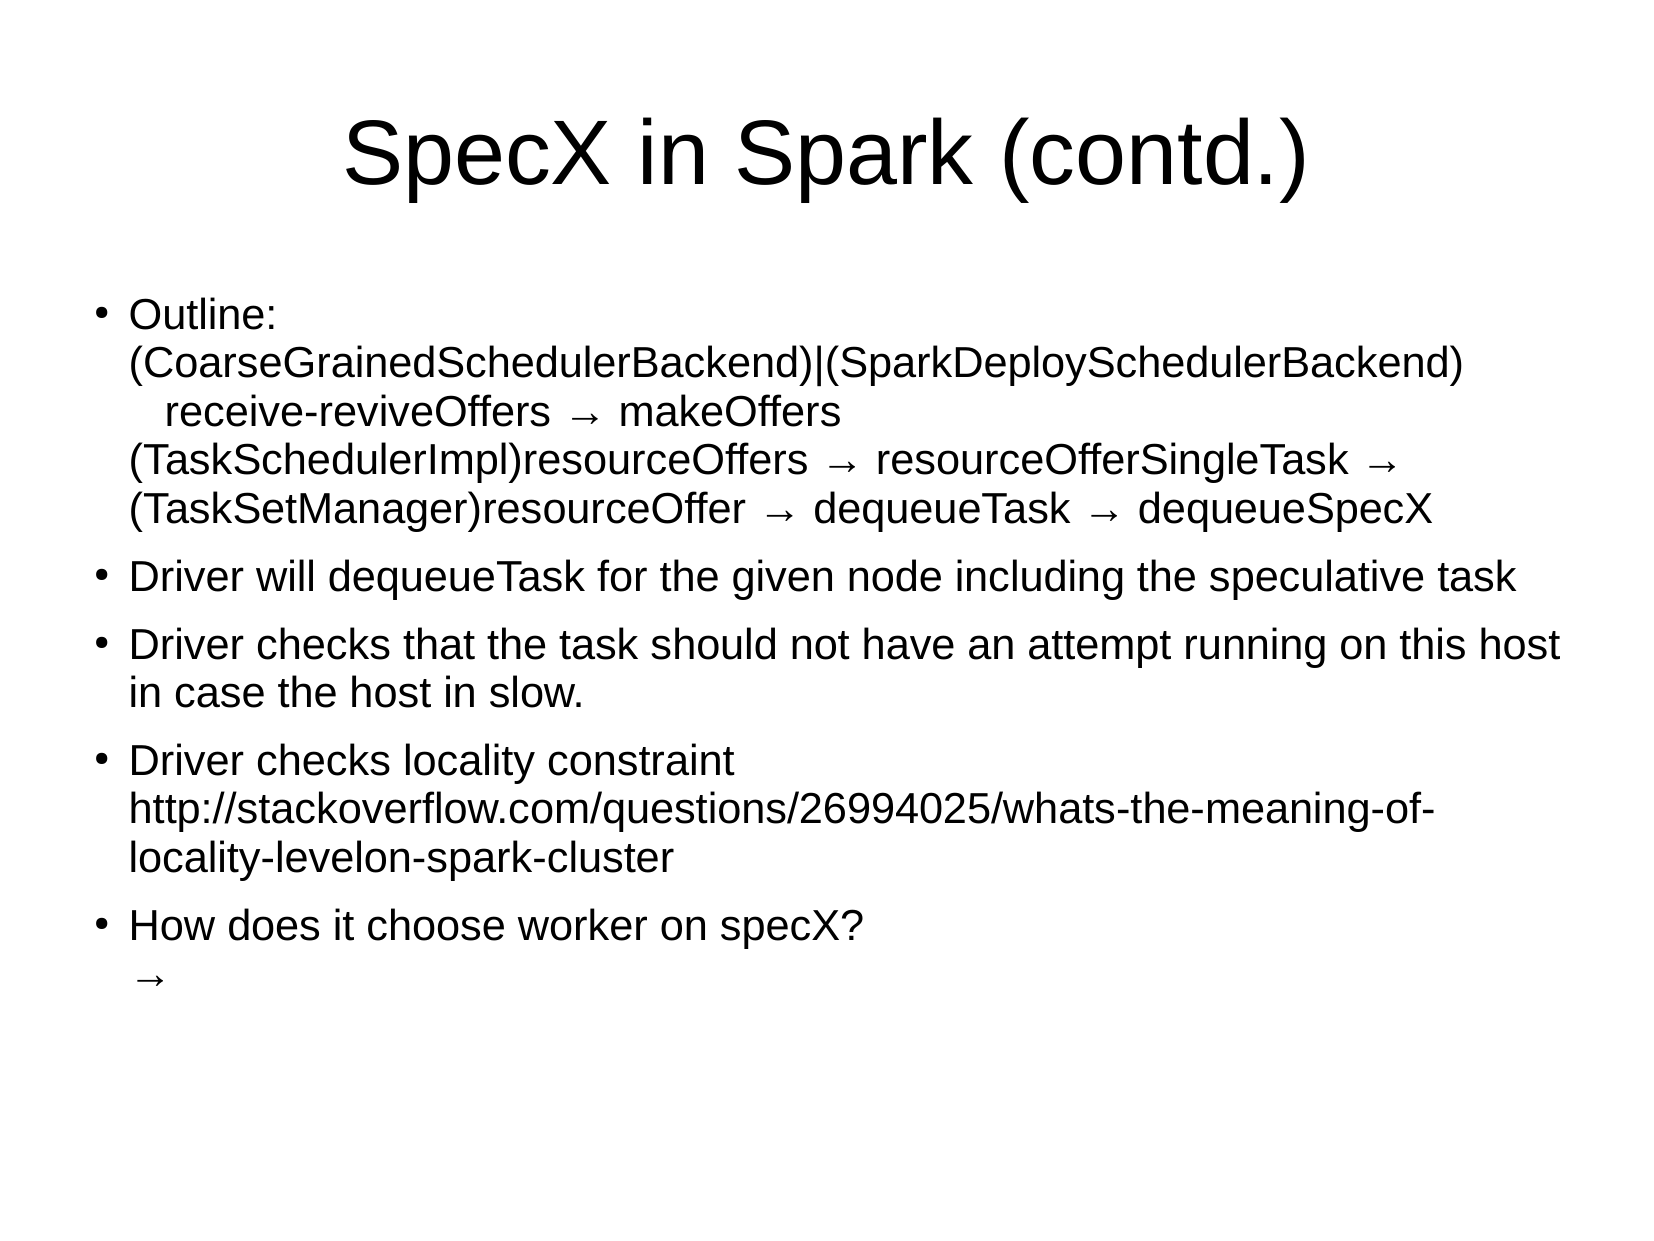

# SpecX in Spark (contd.)
Outline:
(CoarseGrainedSchedulerBackend)|(SparkDeploySchedulerBackend)
 receive-reviveOffers → makeOffers
(TaskSchedulerImpl)resourceOffers → resourceOfferSingleTask →
(TaskSetManager)resourceOffer → dequeueTask → dequeueSpecX
Driver will dequeueTask for the given node including the speculative task
Driver checks that the task should not have an attempt running on this host in case the host in slow.
Driver checks locality constraint http://stackoverflow.com/questions/26994025/whats-the-meaning-of-locality-levelon-spark-cluster
How does it choose worker on specX?
→